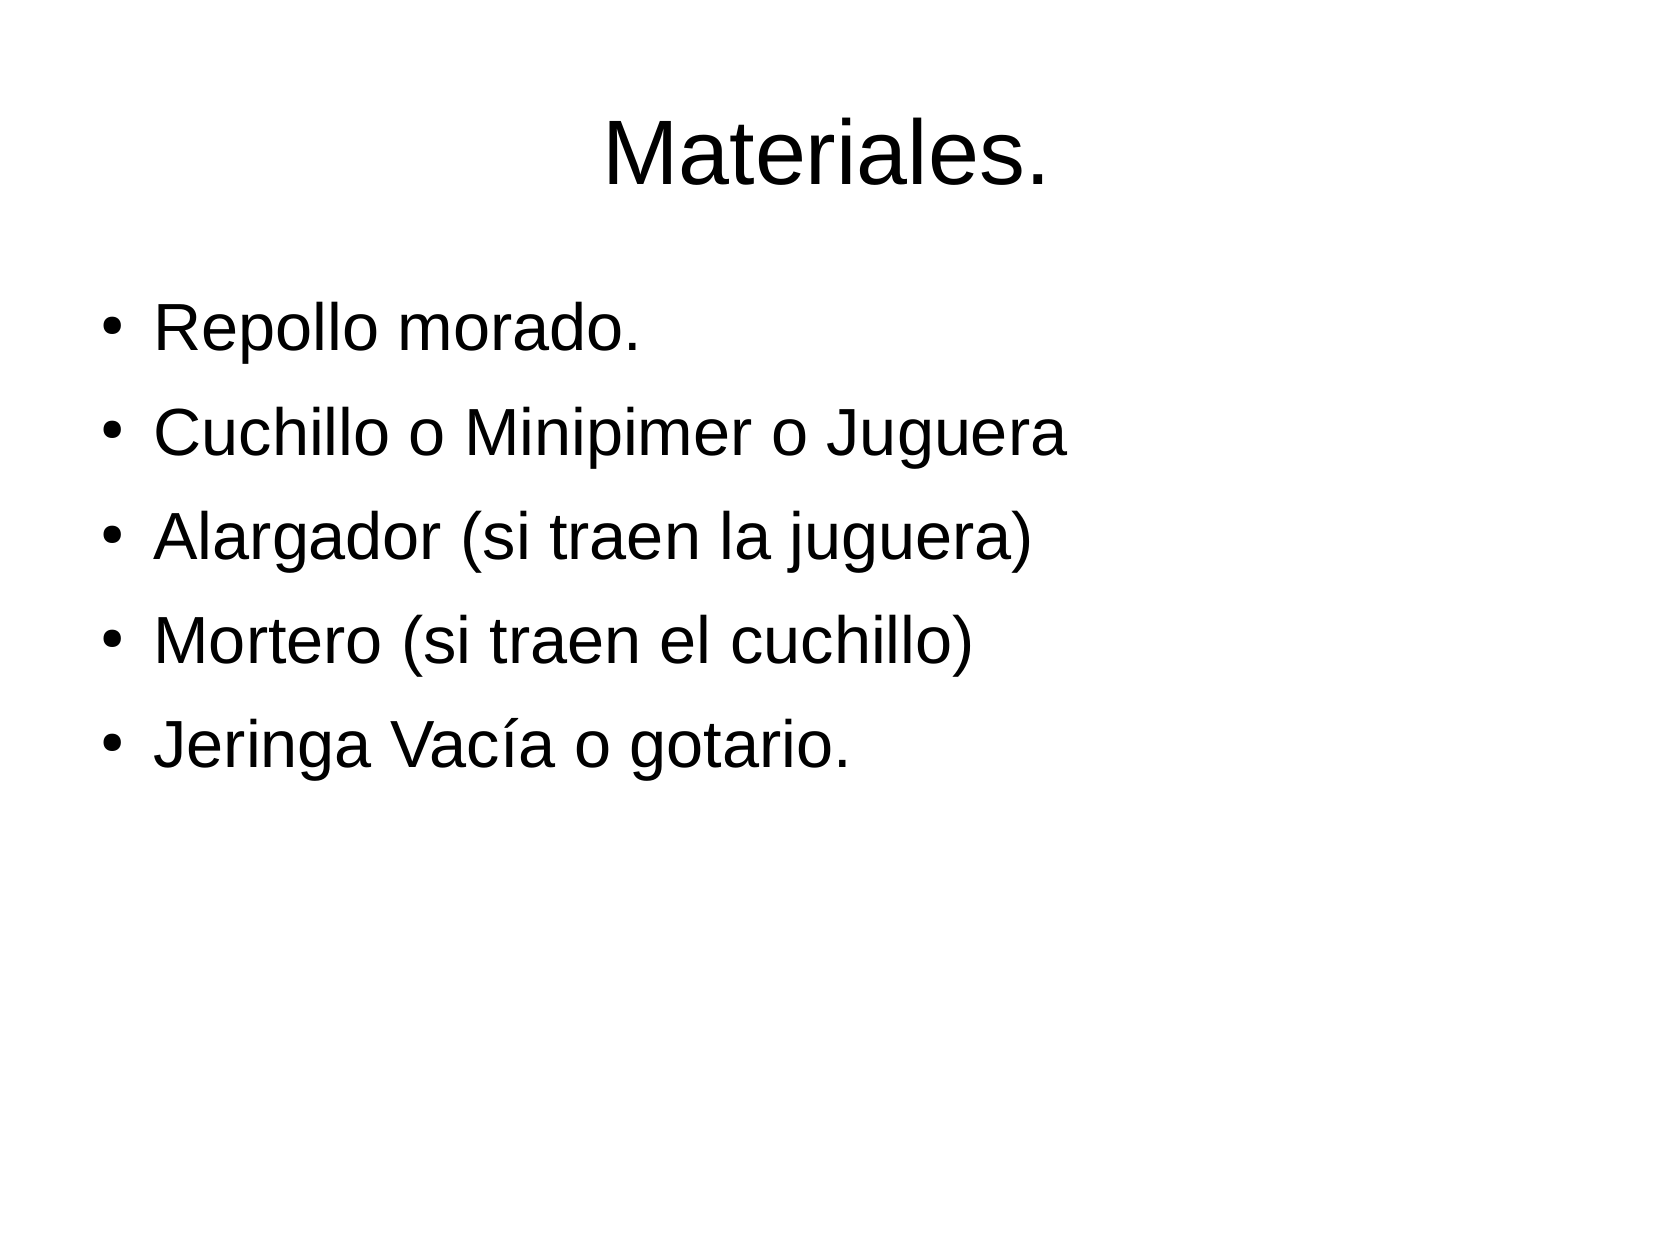

# Materiales.
Repollo morado.
Cuchillo o Minipimer o Juguera
Alargador (si traen la juguera)
Mortero (si traen el cuchillo)
Jeringa Vacía o gotario.